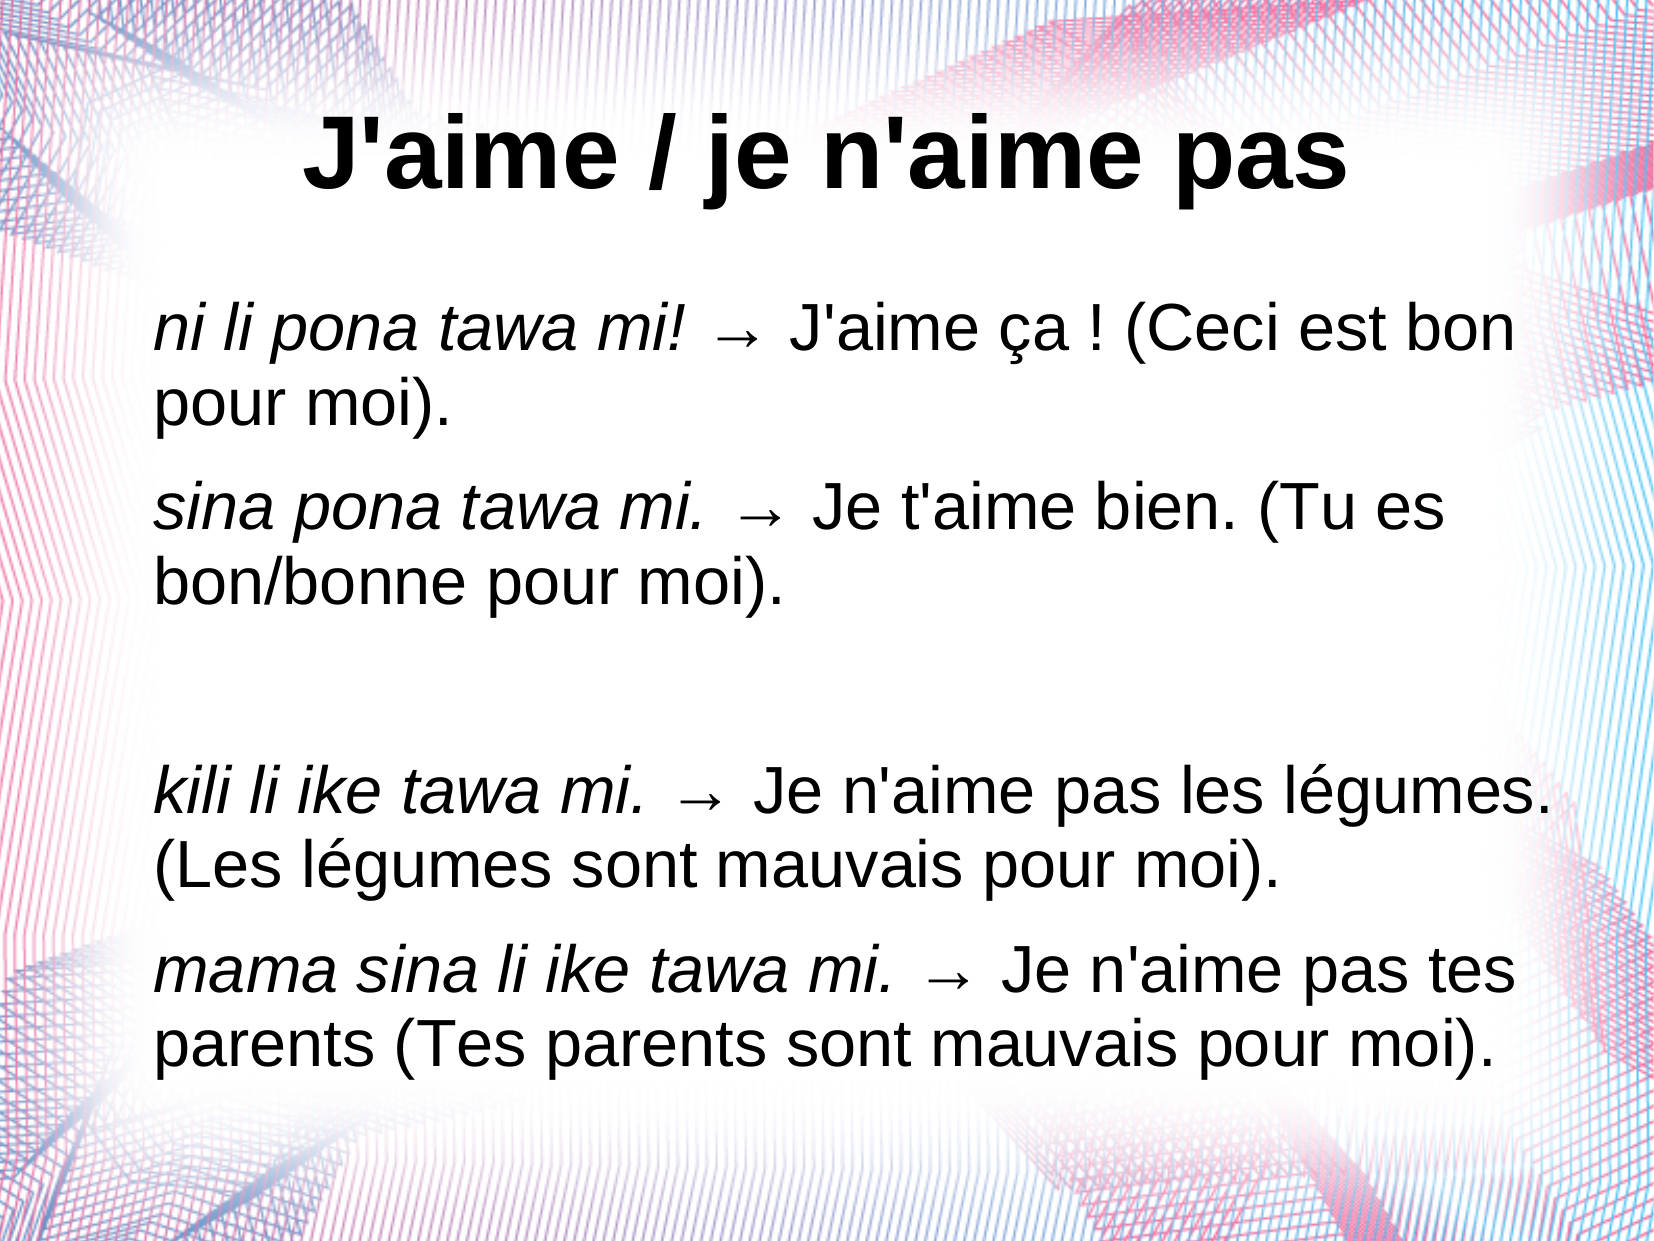

# J'aime / je n'aime pas
ni li pona tawa mi! → J'aime ça ! (Ceci est bon pour moi).
sina pona tawa mi. → Je t'aime bien. (Tu es bon/bonne pour moi).
kili li ike tawa mi. → Je n'aime pas les légumes. (Les légumes sont mauvais pour moi).
mama sina li ike tawa mi. → Je n'aime pas tes parents (Tes parents sont mauvais pour moi).